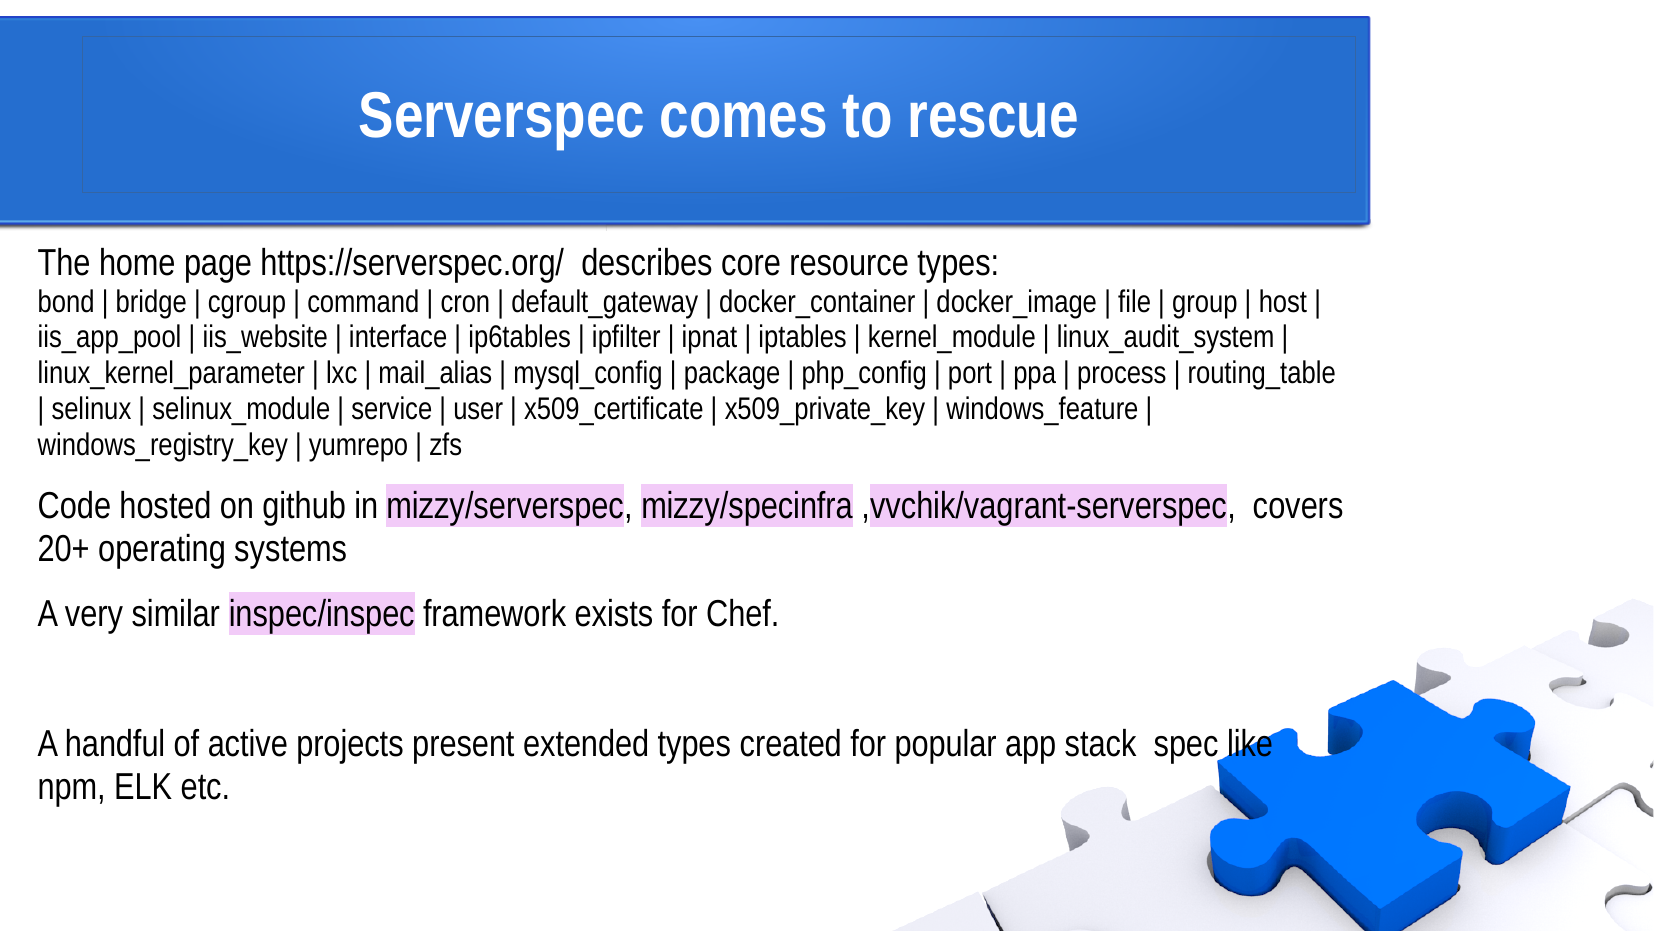

# Serverspec comes to rescue
The home page https://serverspec.org/ describes core resource types:
bond | bridge | cgroup | command | cron | default_gateway | docker_container | docker_image | file | group | host | iis_app_pool | iis_website | interface | ip6tables | ipfilter | ipnat | iptables | kernel_module | linux_audit_system | linux_kernel_parameter | lxc | mail_alias | mysql_config | package | php_config | port | ppa | process | routing_table | selinux | selinux_module | service | user | x509_certificate | x509_private_key | windows_feature | windows_registry_key | yumrepo | zfs
Code hosted on github in mizzy/serverspec, mizzy/specinfra ,vvchik/vagrant-serverspec, covers 20+ operating systems
A very similar inspec/inspec framework exists for Chef.
A handful of active projects present extended types created for popular app stack spec like
npm, ELK etc.